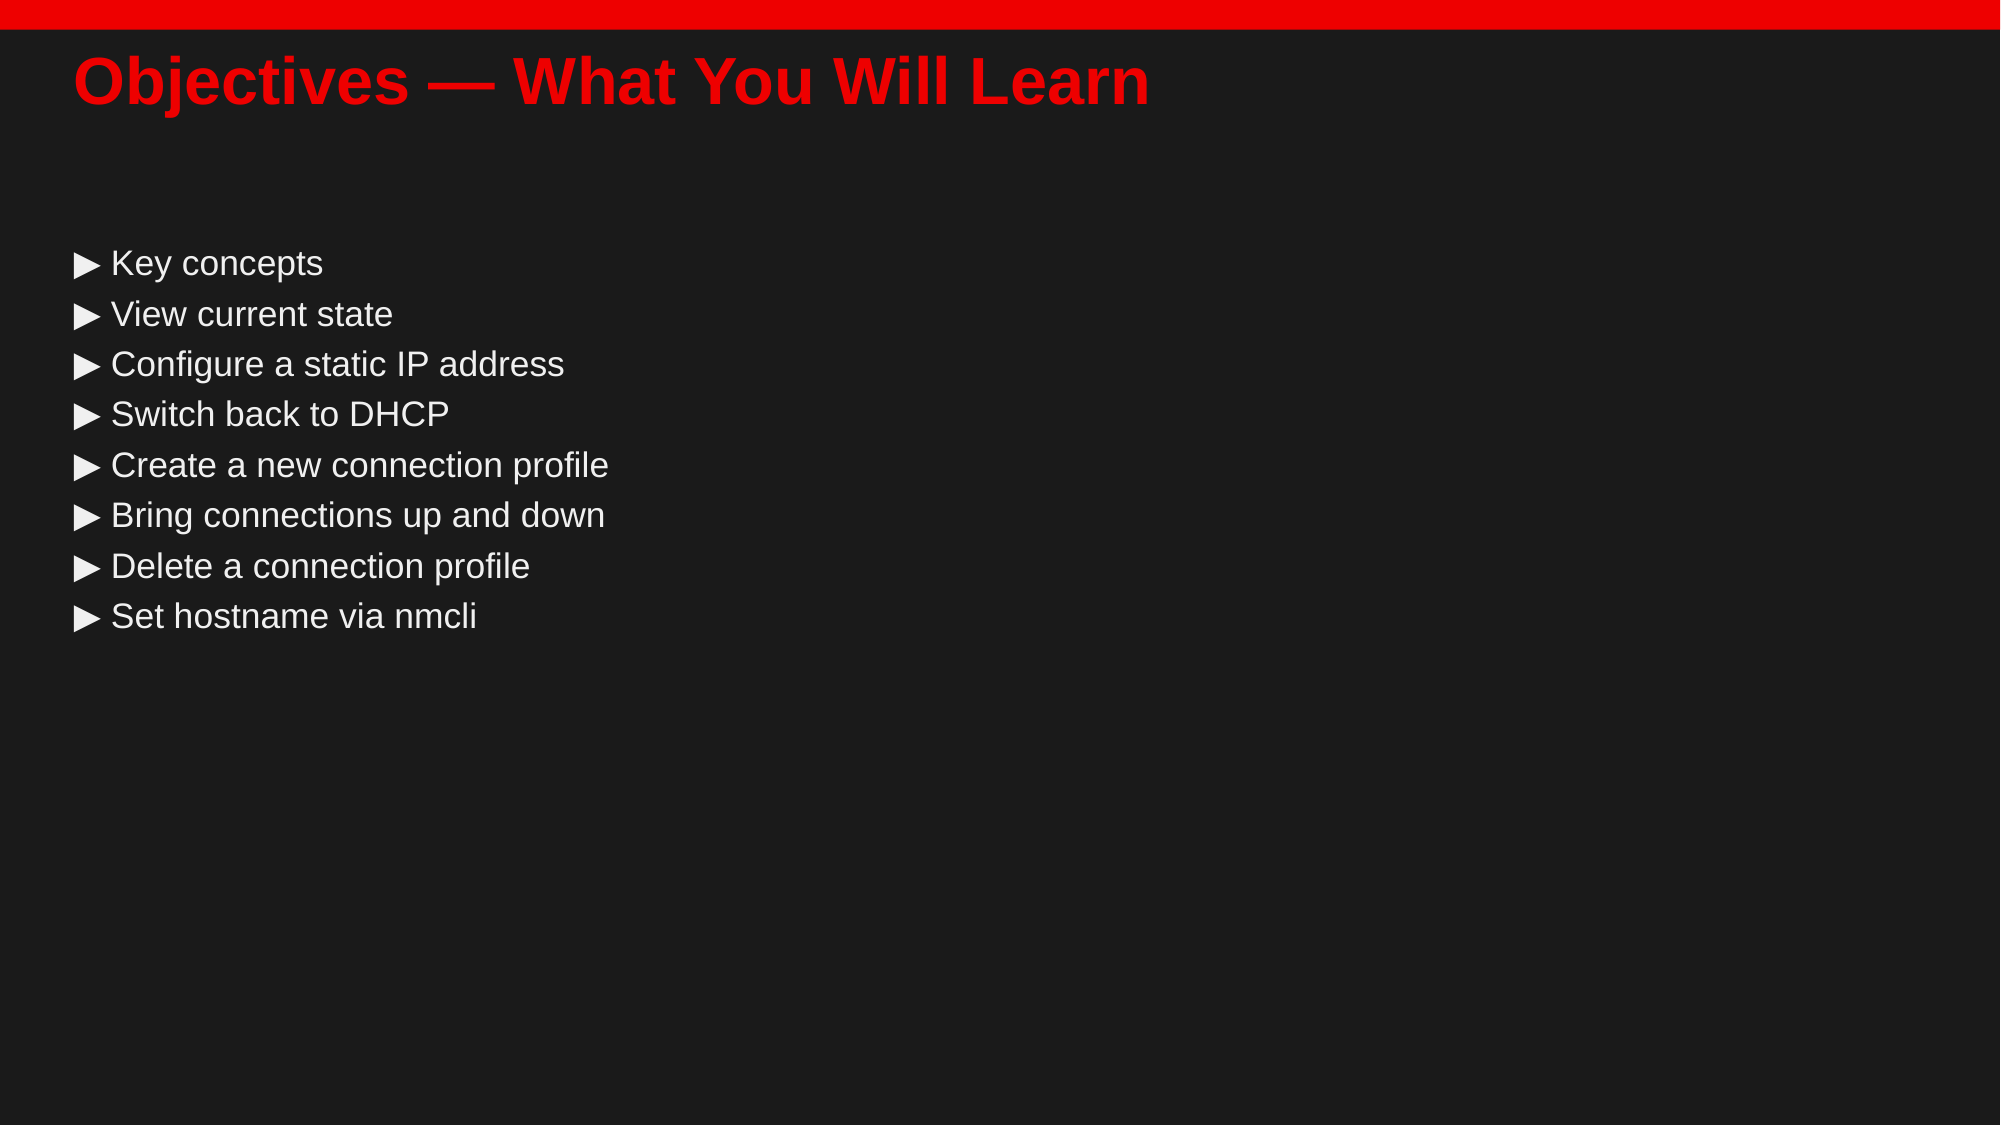

Objectives — What You Will Learn
▶ Key concepts
▶ View current state
▶ Configure a static IP address
▶ Switch back to DHCP
▶ Create a new connection profile
▶ Bring connections up and down
▶ Delete a connection profile
▶ Set hostname via nmcli